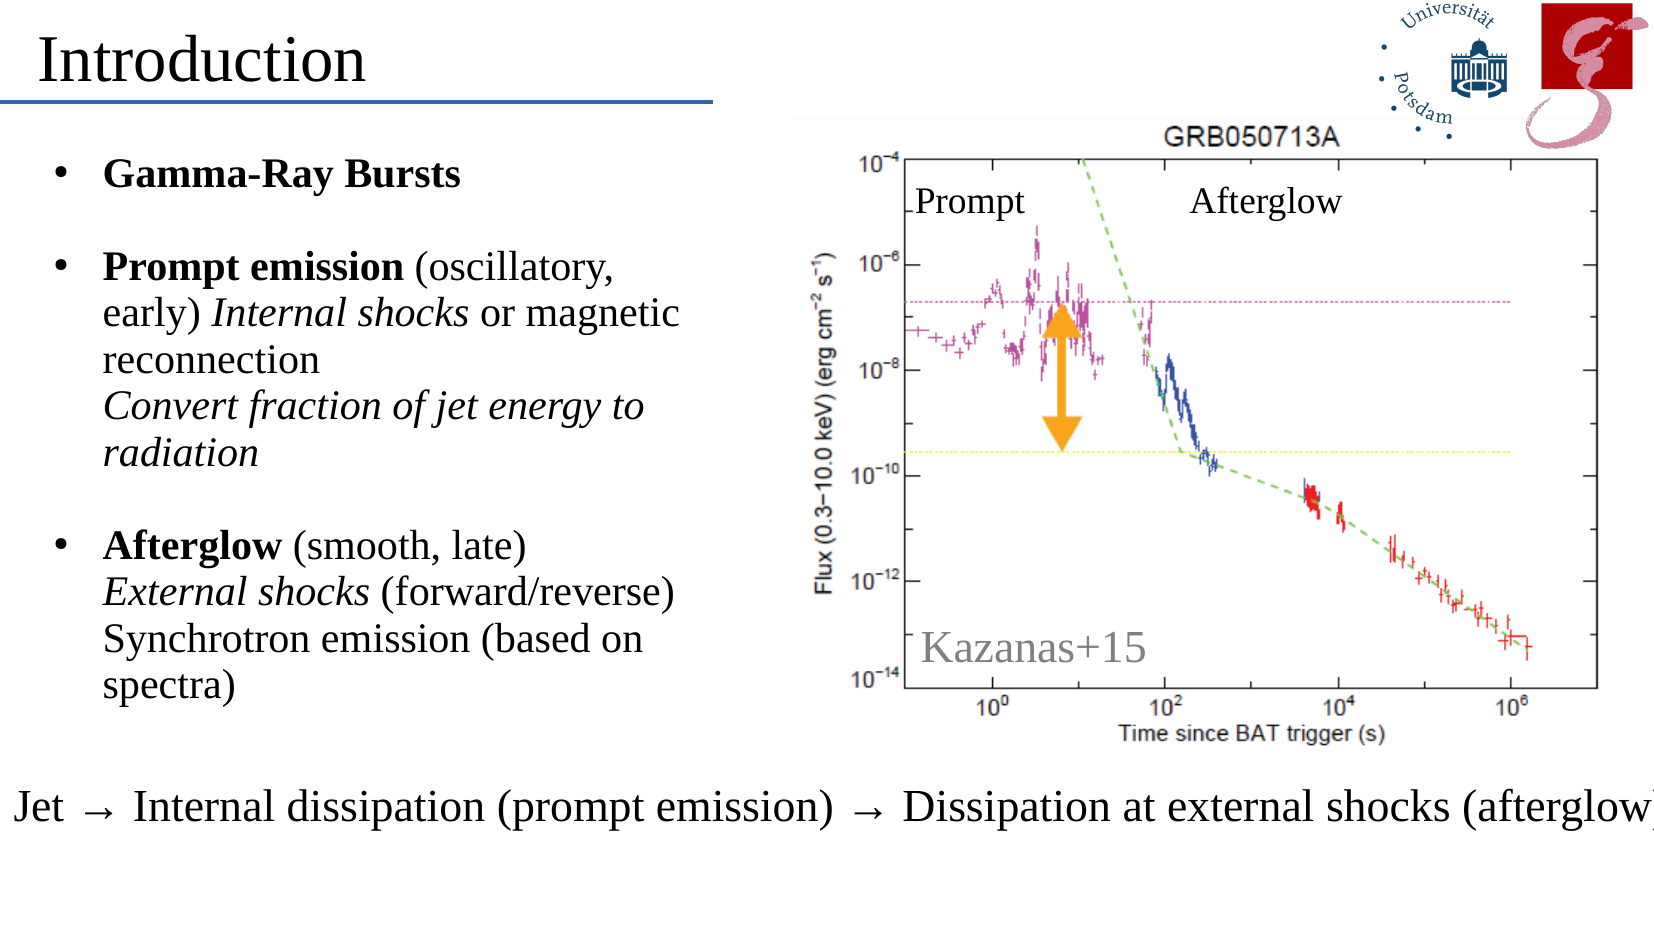

# Introduction
Gamma-Ray Bursts
Prompt emission (oscillatory, early) Internal shocks or magnetic reconnection
Convert fraction of jet energy to radiation
Afterglow (smooth, late)
External shocks (forward/reverse)
Synchrotron emission (based on spectra)
Prompt
Afterglow
Kazanas+15
Jet → Internal dissipation (prompt emission) → Dissipation at external shocks (afterglow)